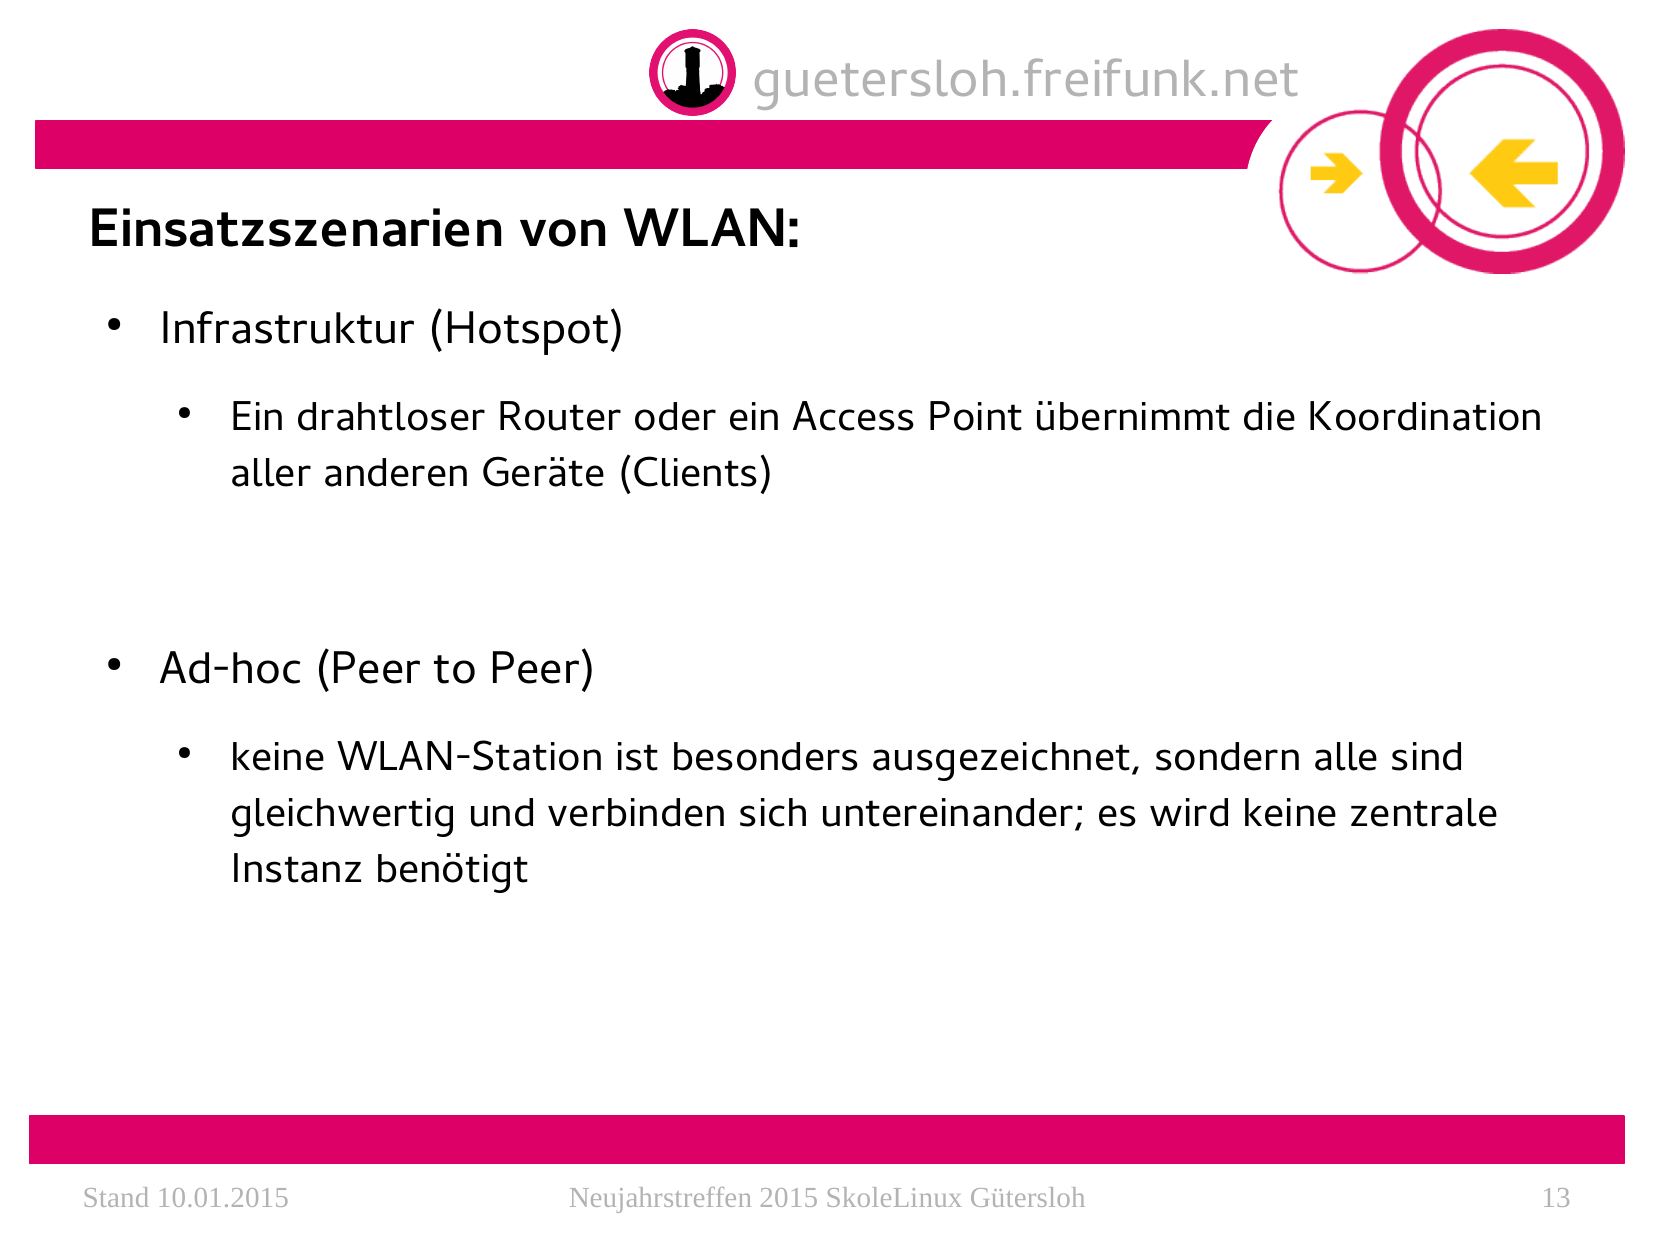

# Einsatzszenarien von WLAN:
Infrastruktur (Hotspot)
Ein drahtloser Router oder ein Access Point übernimmt die Koordination aller anderen Geräte (Clients)
Ad-hoc (Peer to Peer)
keine WLAN-Station ist besonders ausgezeichnet, sondern alle sind gleichwertig und verbinden sich untereinander; es wird keine zentrale Instanz benötigt
Stand 10.01.2015
Neujahrstreffen 2015 SkoleLinux Gütersloh
13